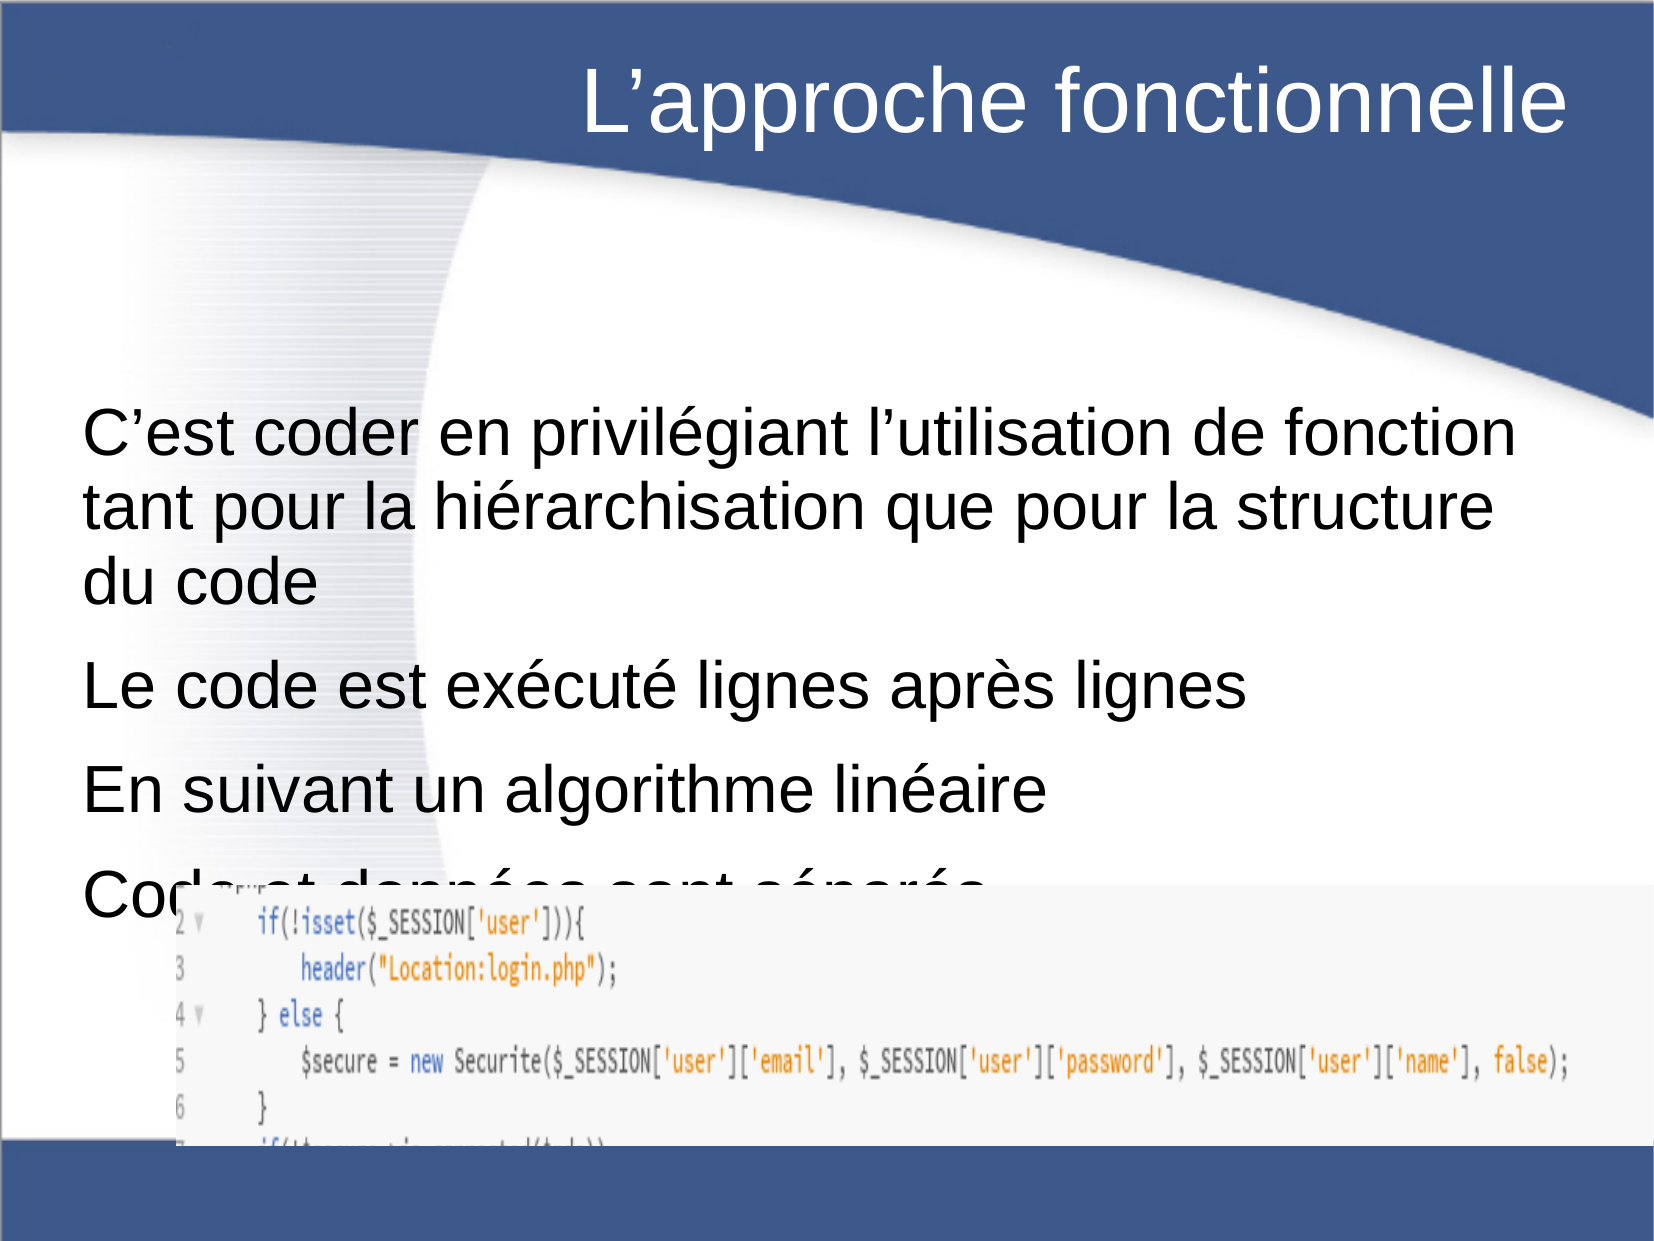

# L’approche fonctionnelle
C’est coder en privilégiant l’utilisation de fonction tant pour la hiérarchisation que pour la structure du code
Le code est exécuté lignes après lignes
En suivant un algorithme linéaire
Code et données sont séparés